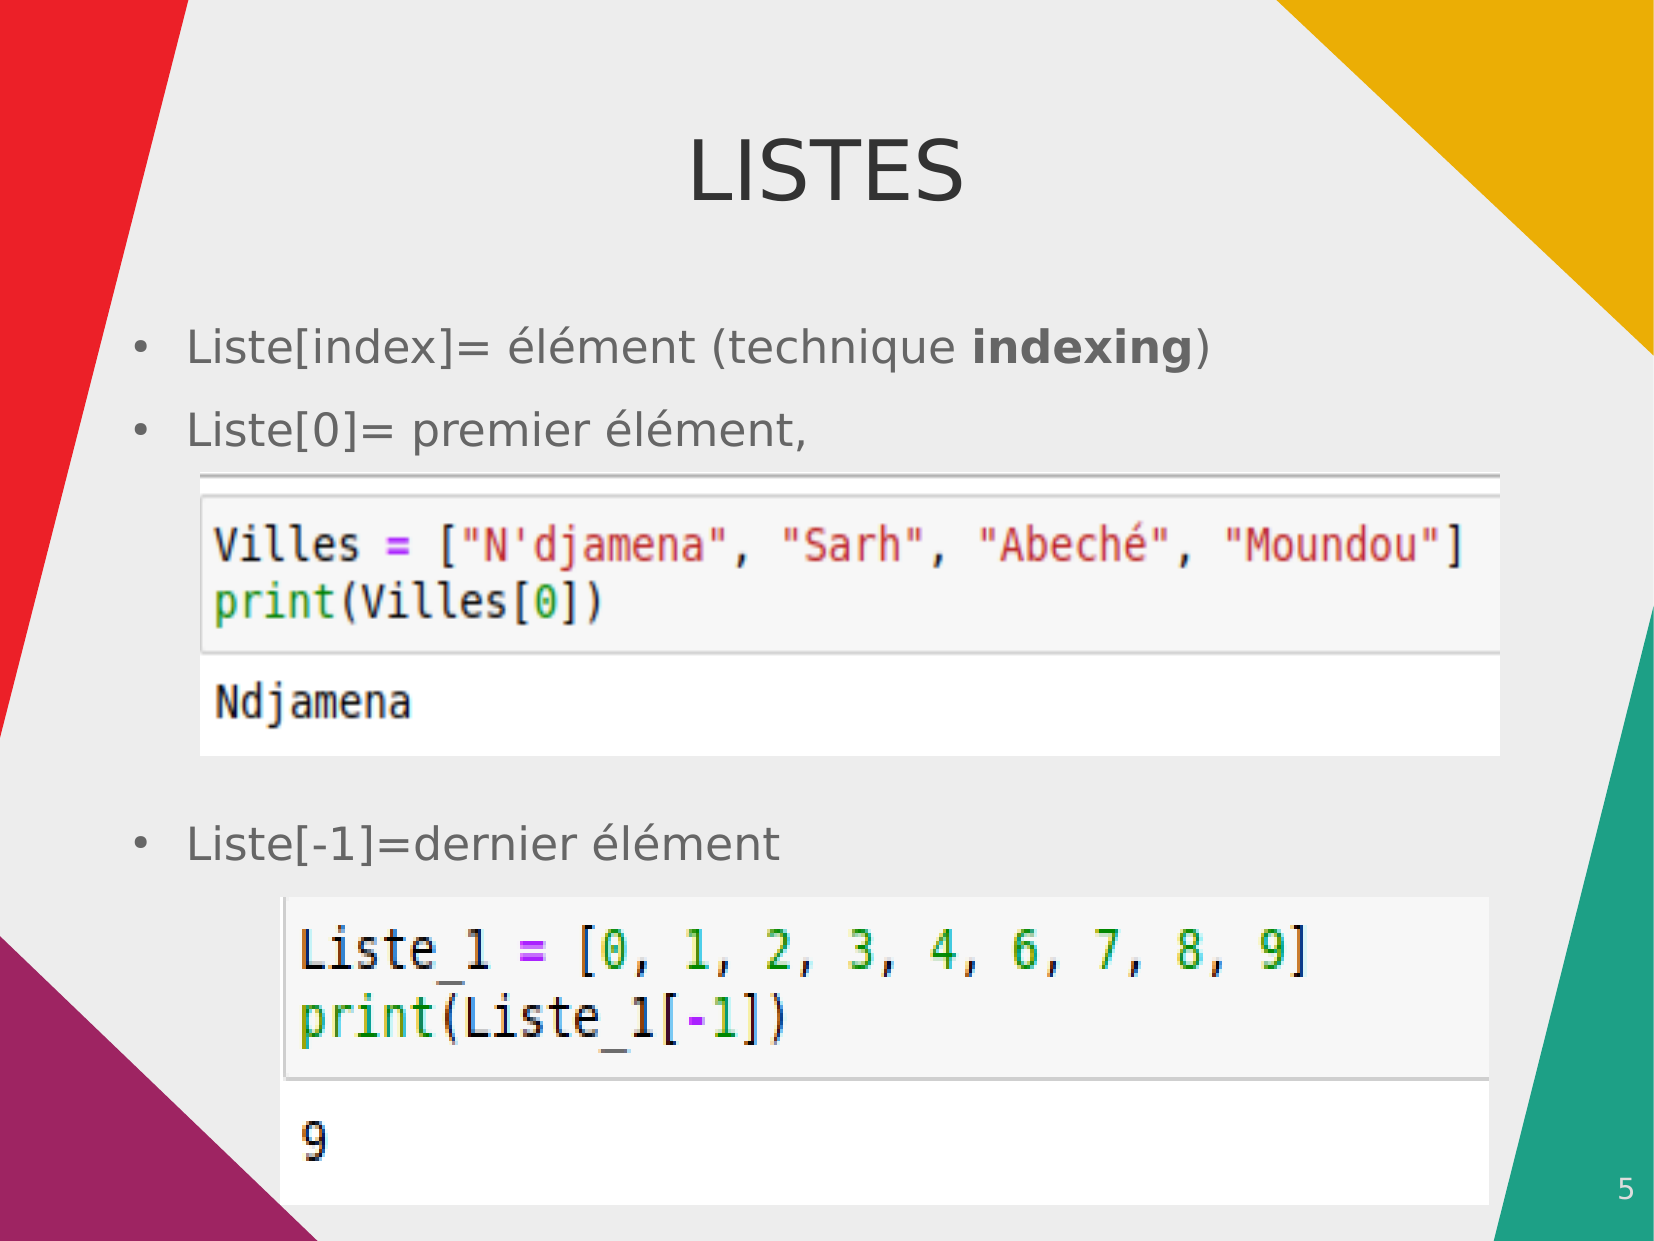

# LISTES
Liste[index]= élément (technique indexing)
Liste[0]= premier élément,
Liste[-1]=dernier élément
5